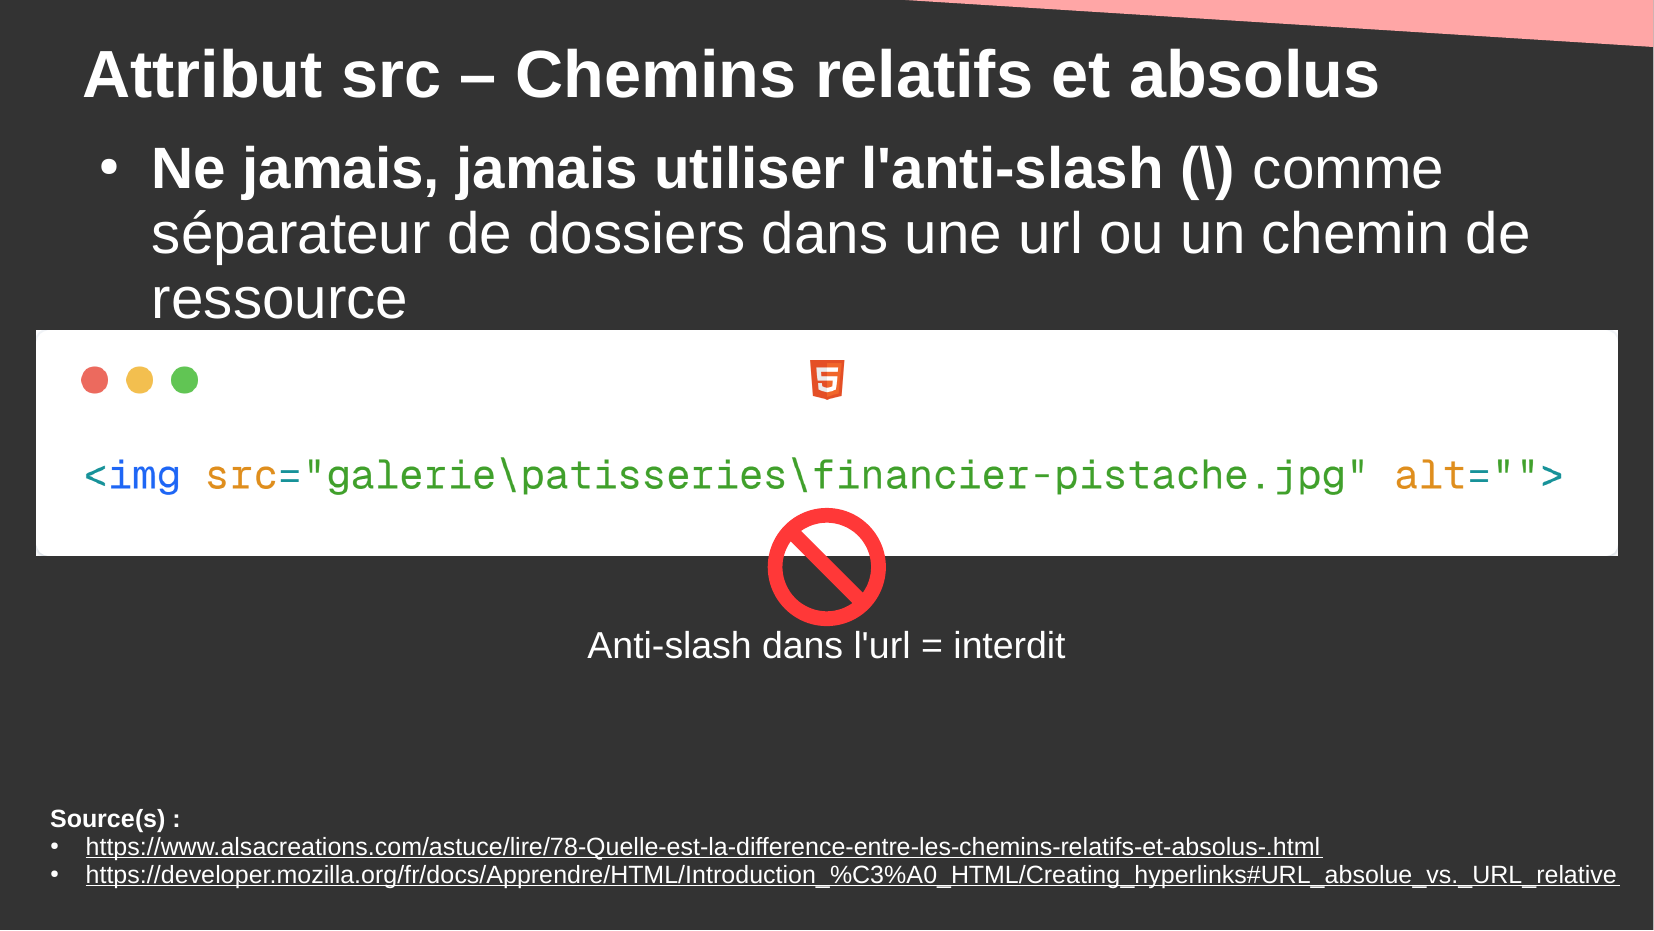

# Attribut src – Chemins relatifs et absolus
Ne jamais, jamais utiliser l'anti-slash (\) comme séparateur de dossiers dans une url ou un chemin de ressource
Anti-slash dans l'url = interdit
Source(s) :
https://www.alsacreations.com/astuce/lire/78-Quelle-est-la-difference-entre-les-chemins-relatifs-et-absolus-.html
https://developer.mozilla.org/fr/docs/Apprendre/HTML/Introduction_%C3%A0_HTML/Creating_hyperlinks#URL_absolue_vs._URL_relative